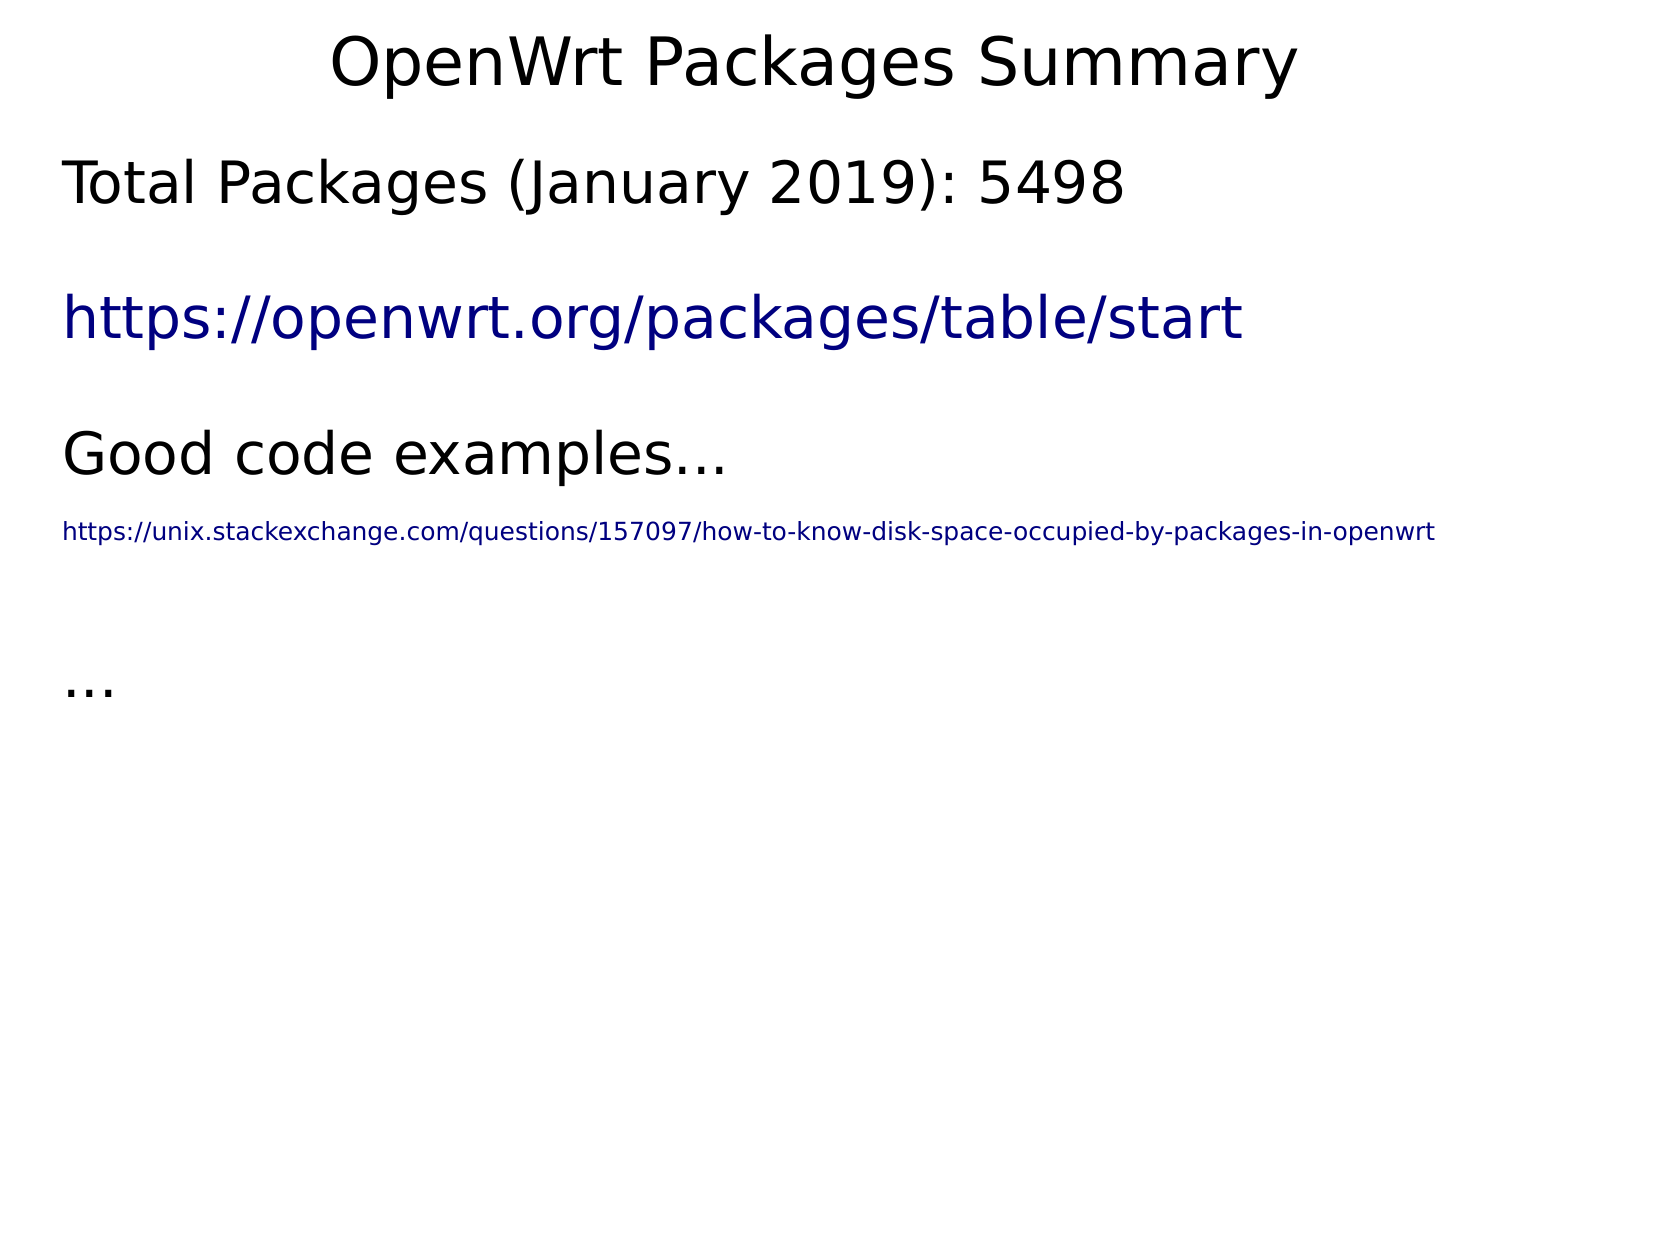

# OpenWrt Packages Summary
Total Packages (January 2019): 5498
https://openwrt.org/packages/table/start
Good code examples...
https://unix.stackexchange.com/questions/157097/how-to-know-disk-space-occupied-by-packages-in-openwrt
...